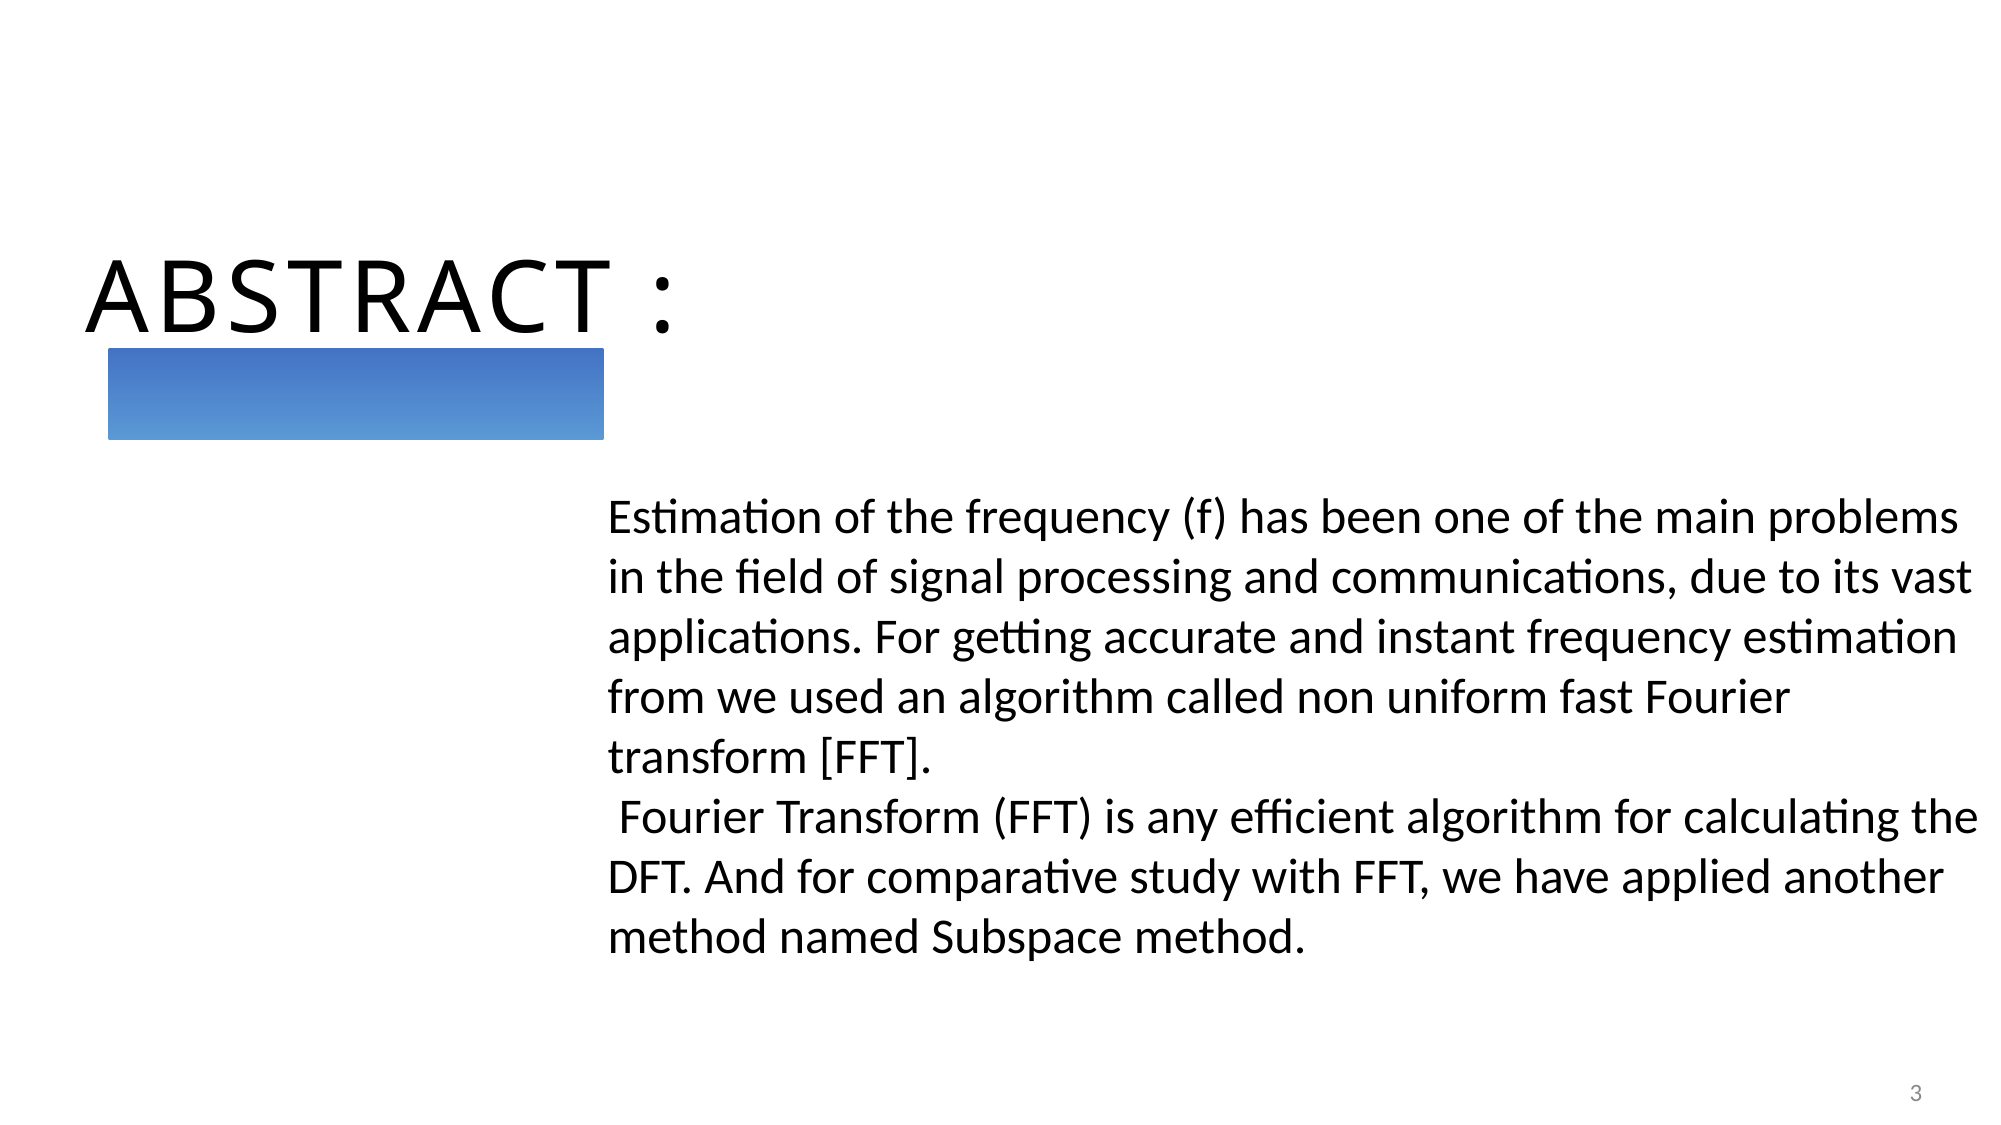

# ABSTRACT :
Estimation of the frequency (f) has been one of the main problems in the field of signal processing and communications, due to its vast applications. For getting accurate and instant frequency estimation from we used an algorithm called non uniform fast Fourier transform [FFT].
 Fourier Transform (FFT) is any efficient algorithm for calculating the DFT. And for comparative study with FFT, we have applied another method named Subspace method.